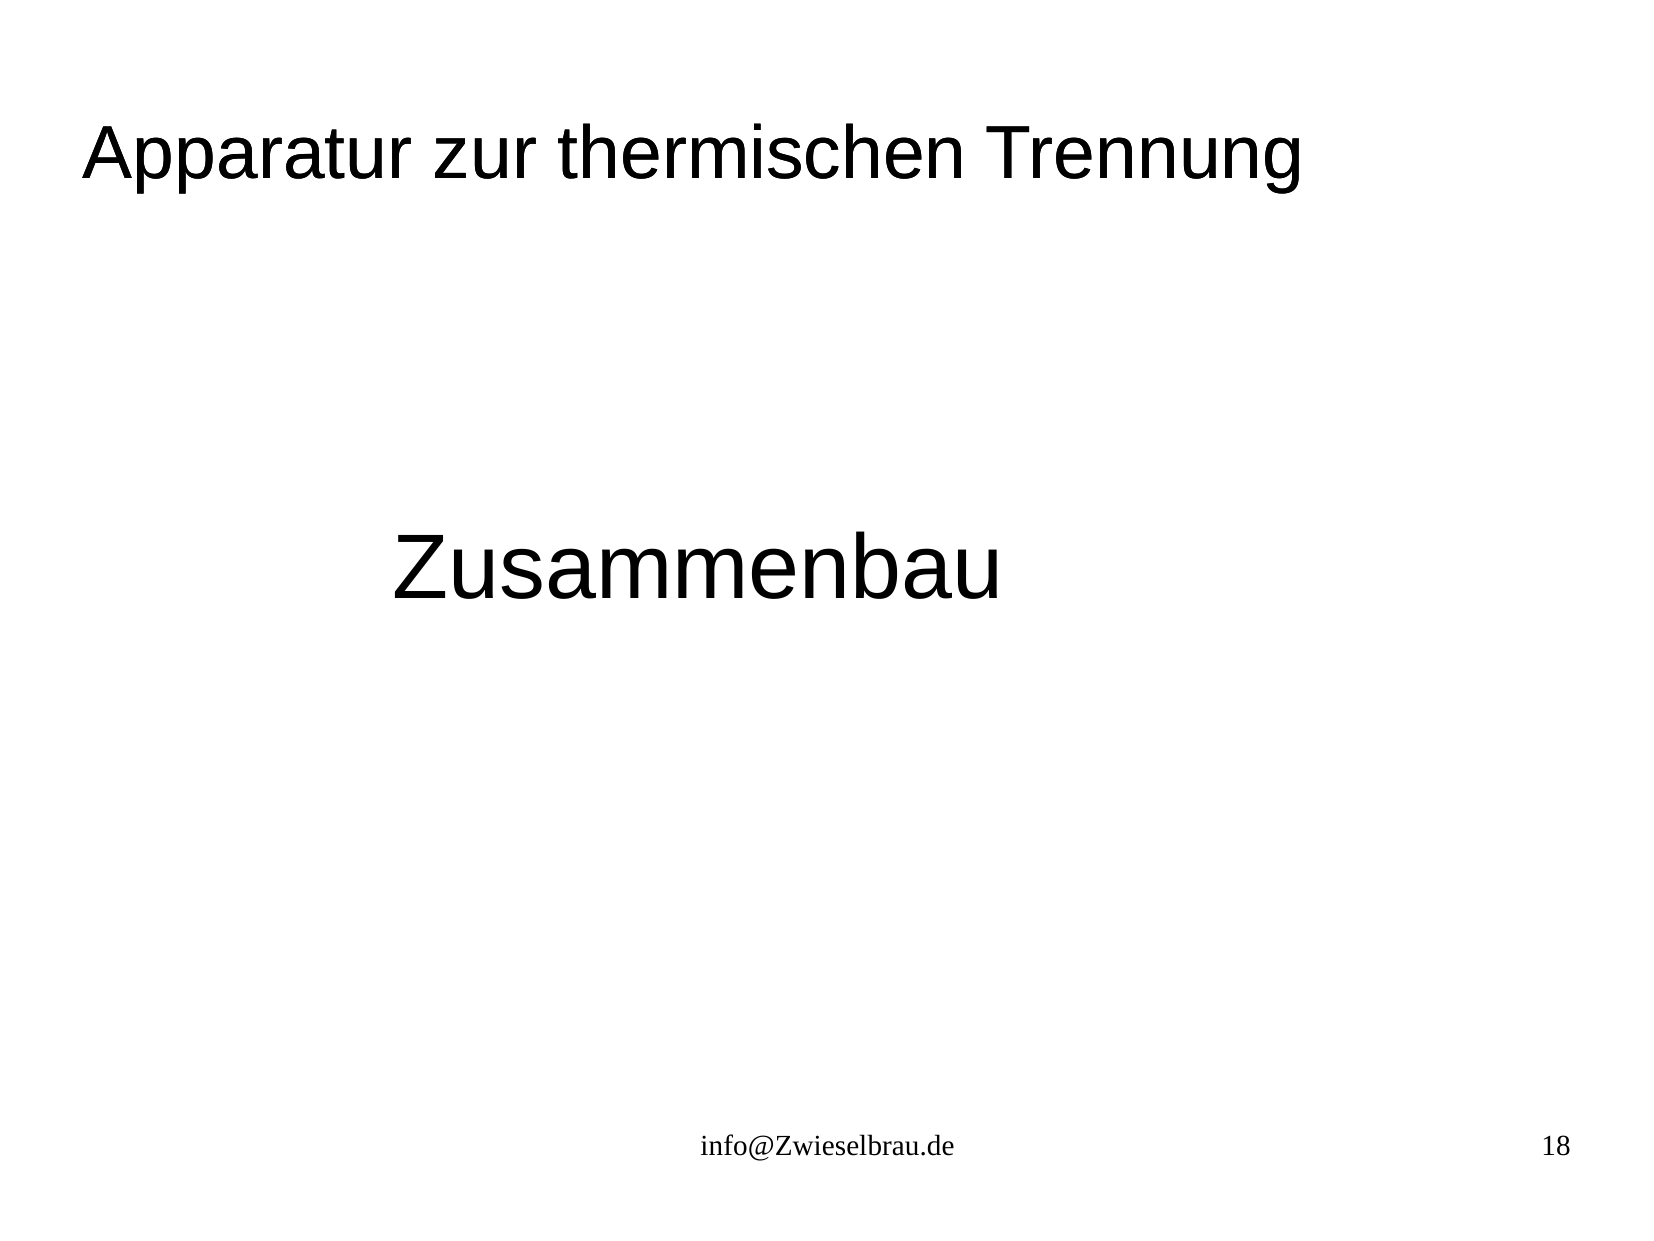

# Apparatur zur thermischen Trennung
Apparatur zur thermischen Trennung
Zusammenbau
info@Zwieselbrau.de
18